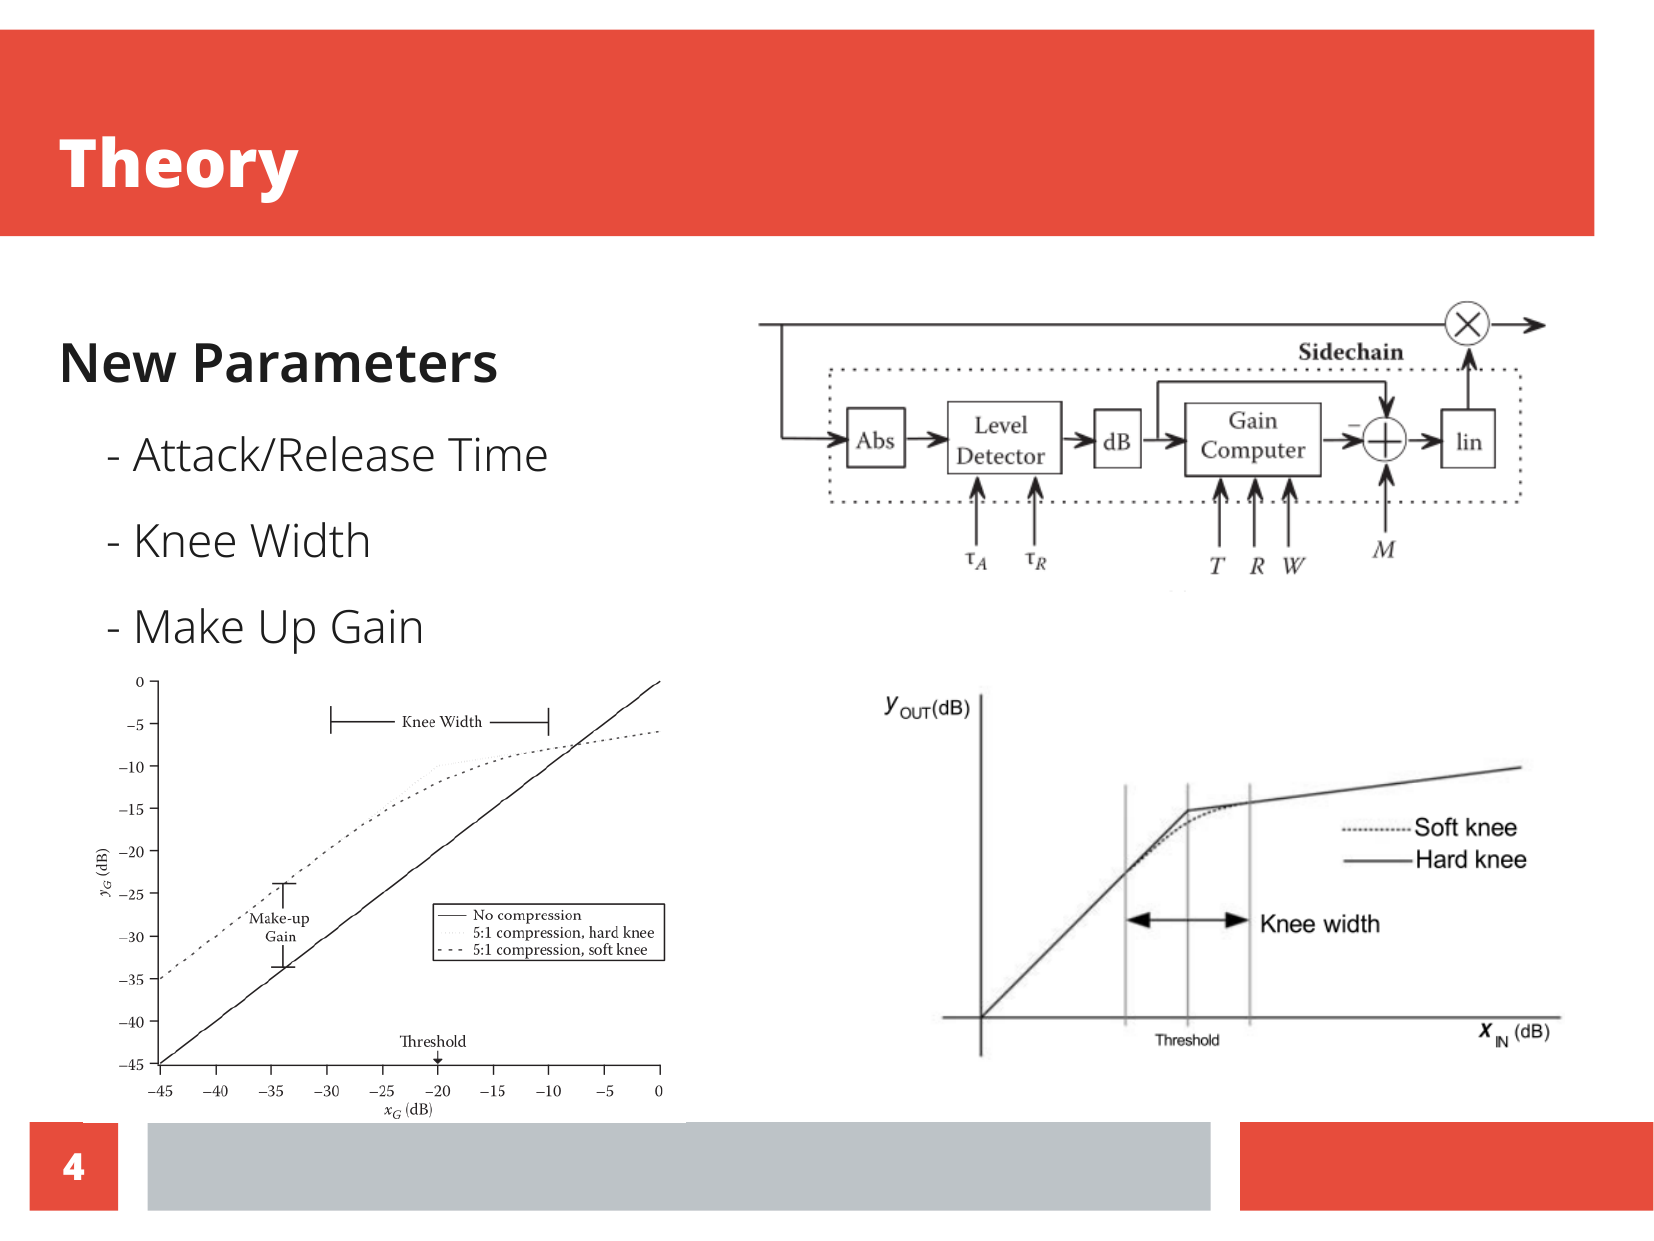

# Theory
New Parameters
- Attack/Release Time
- Knee Width
- Make Up Gain
4